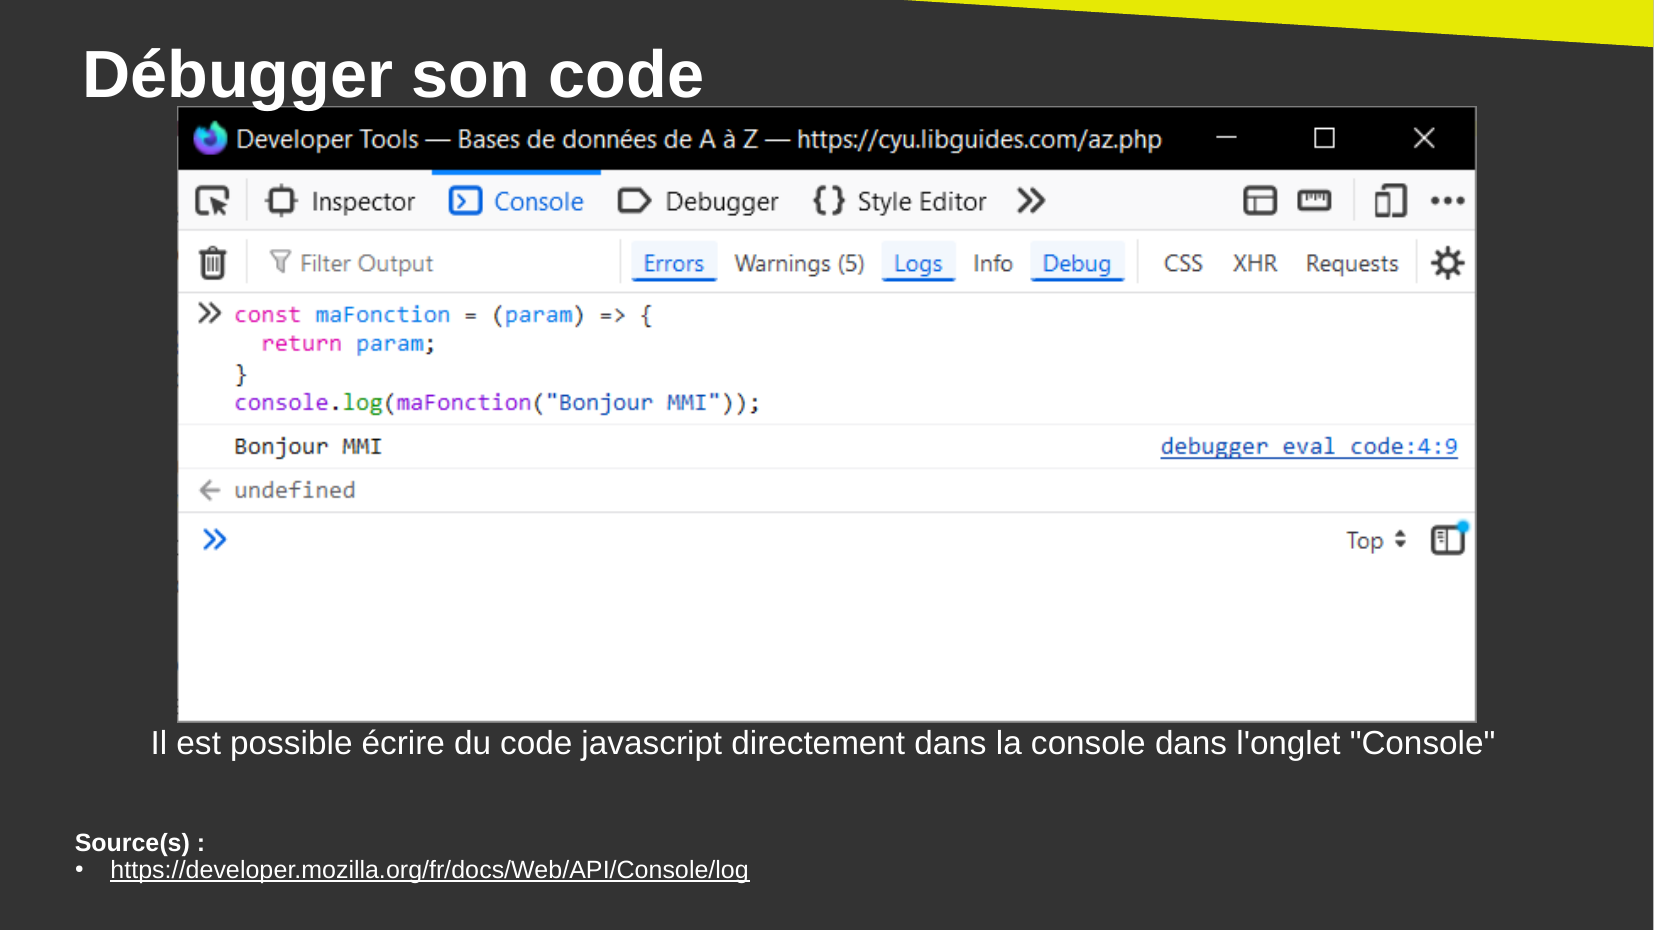

# Débugger son code
Il est possible écrire du code javascript directement dans la console dans l'onglet "Console"
Source(s) :
https://developer.mozilla.org/fr/docs/Web/API/Console/log